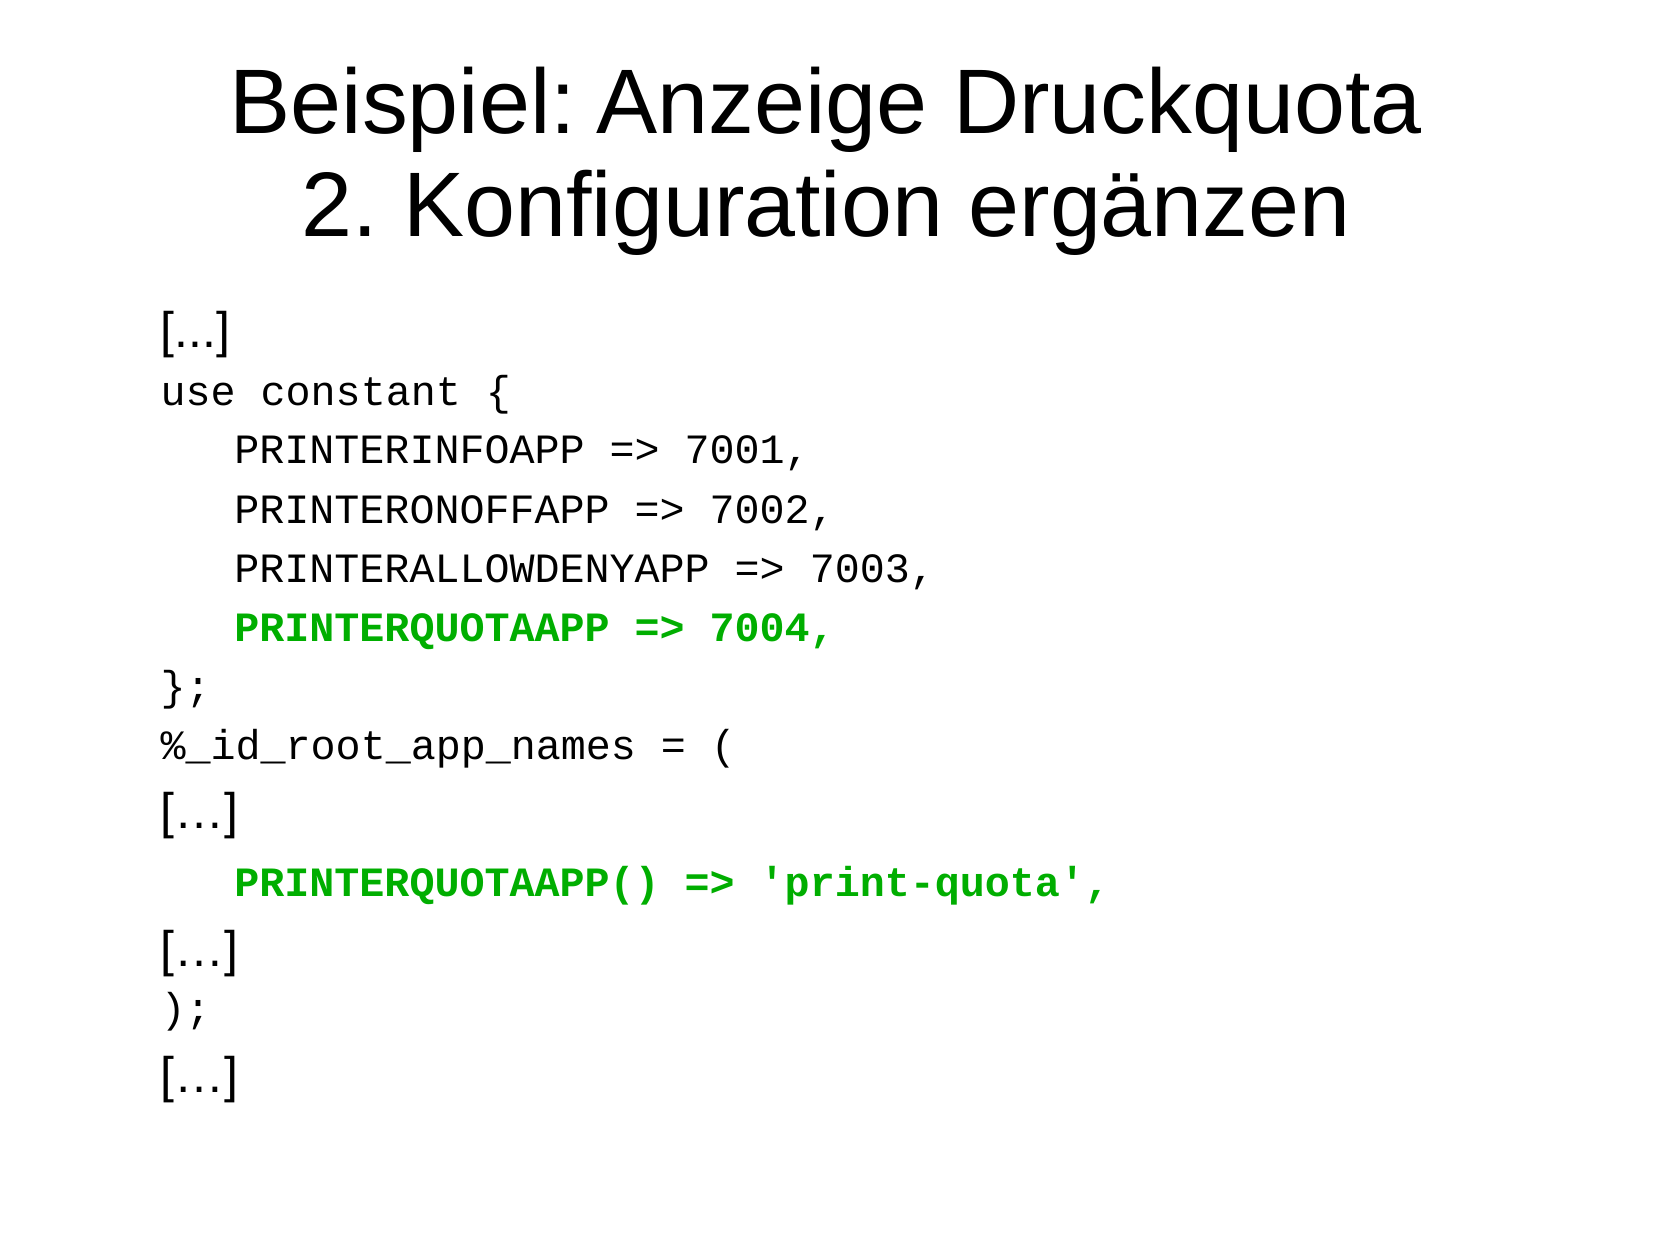

# Beispiel: Anzeige Druckquota 2. Konfiguration ergänzen
[...]
use constant {
	PRINTERINFOAPP => 7001,
	PRINTERONOFFAPP => 7002,
	PRINTERALLOWDENYAPP => 7003,
	PRINTERQUOTAAPP => 7004,
};
%_id_root_app_names = (
[…]
	PRINTERQUOTAAPP() => 'print-quota',
[…]
);
[…]